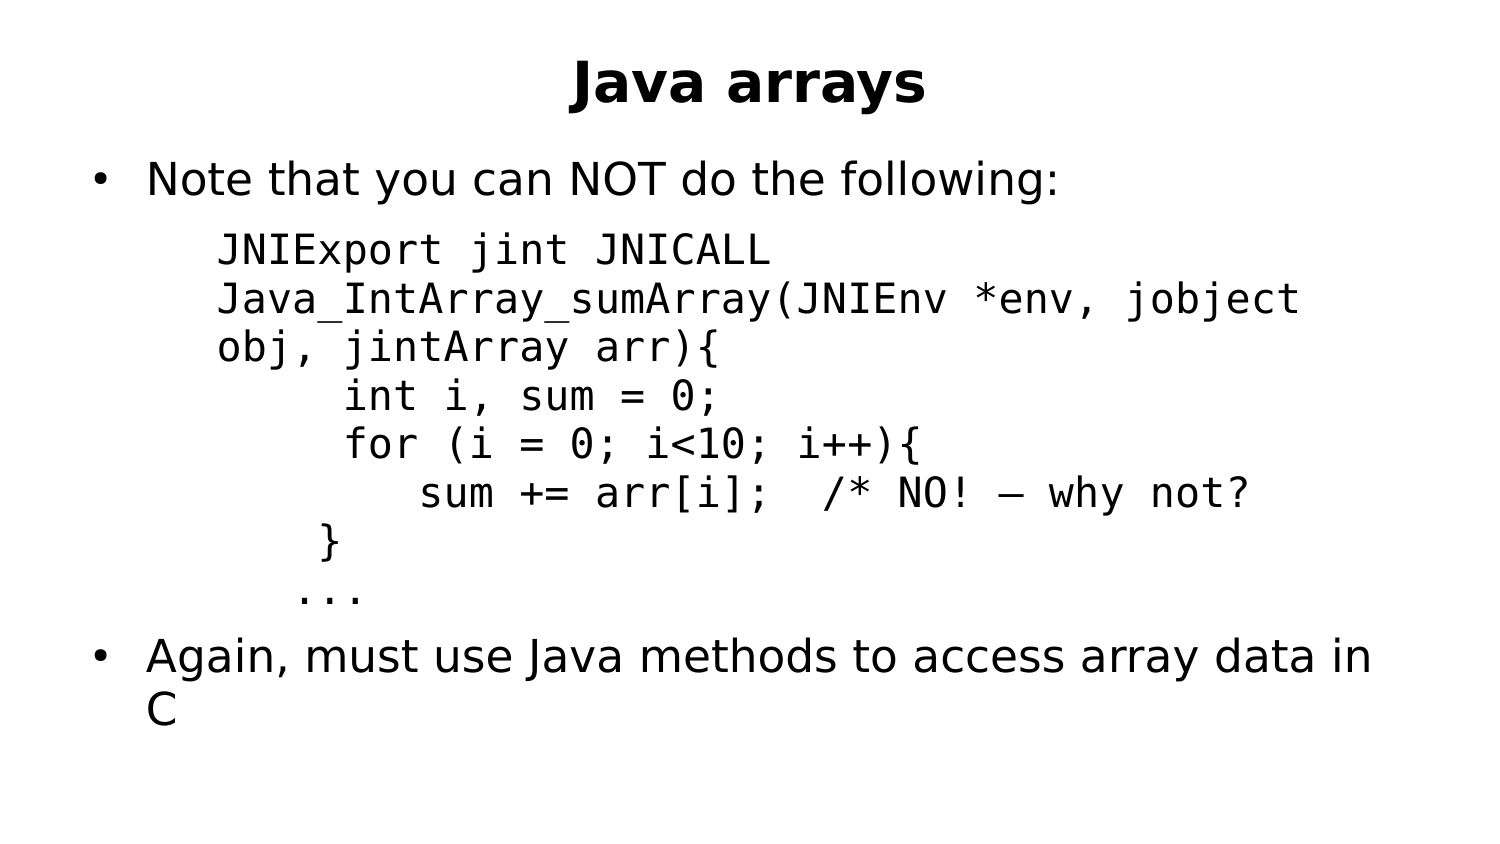

# Java arrays
Note that you can NOT do the following:
JNIExport jint JNICALL Java_IntArray_sumArray(JNIEnv *env, jobject obj, jintArray arr){
 int i, sum = 0;
 for (i = 0; i<10; i++){
 sum += arr[i]; /* NO! – why not?
 }
 ...
Again, must use Java methods to access array data in C